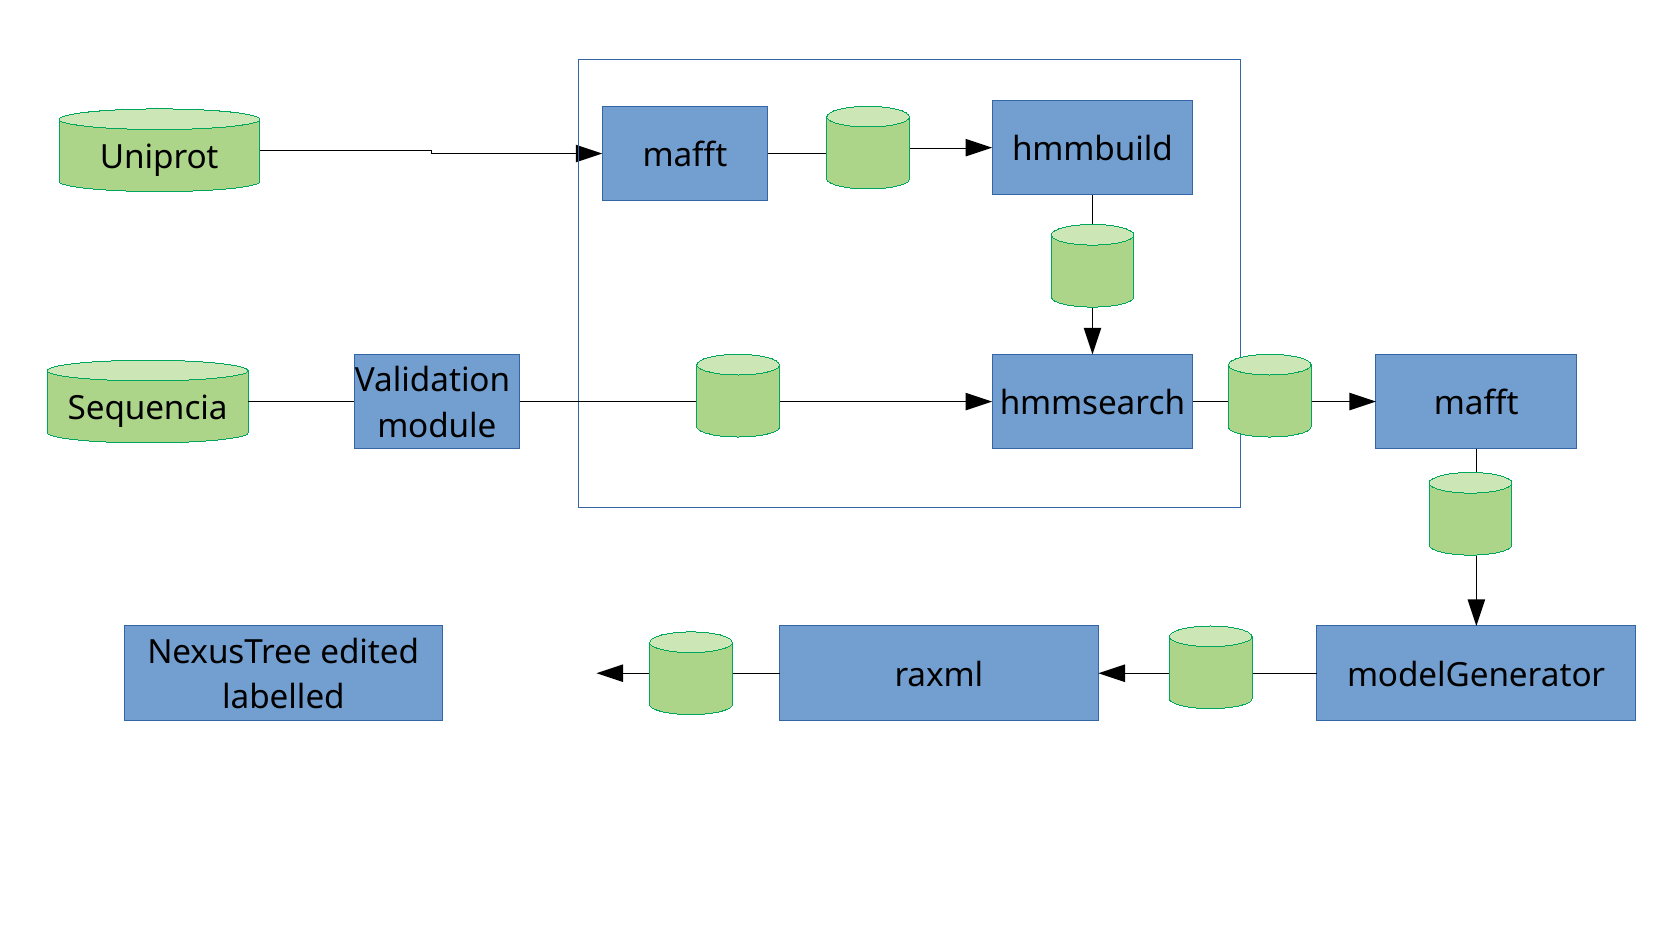

hmmbuild
mafft
Uniprot
Validation
module
hmmsearch
mafft
Sequencia
NexusTree edited
labelled
raxml
modelGenerator